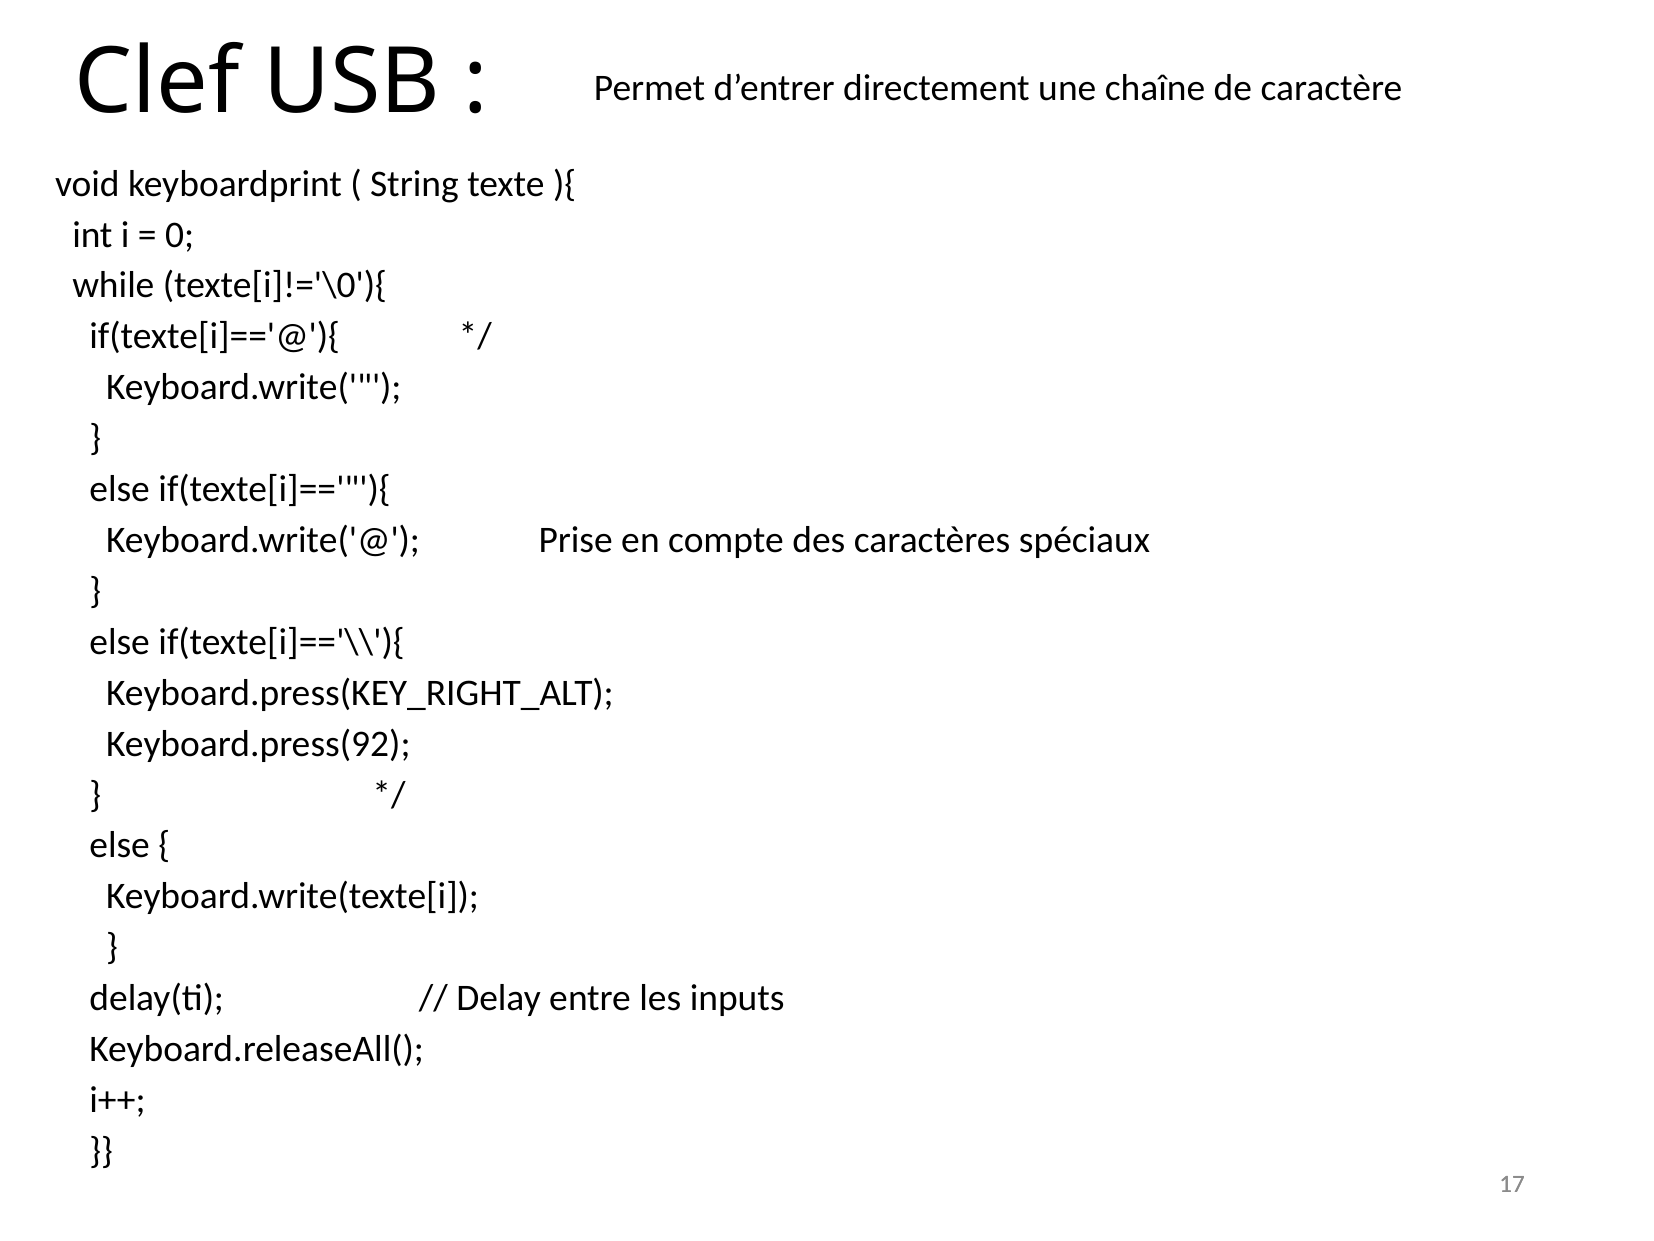

# Clef USB :
Permet d’entrer directement une chaîne de caractère
void keyboardprint ( String texte ){
 int i = 0;
 while (texte[i]!='\0'){
 if(texte[i]=='@'){ */
 Keyboard.write('"');
 }
 else if(texte[i]=='"'){
 Keyboard.write('@'); Prise en compte des caractères spéciaux
 }
 else if(texte[i]=='\\'){
 Keyboard.press(KEY_RIGHT_ALT);
 Keyboard.press(92);
 } */
 else {
 Keyboard.write(texte[i]);
 }
 delay(ti); // Delay entre les inputs
 Keyboard.releaseAll();
 i++;
 }}
17